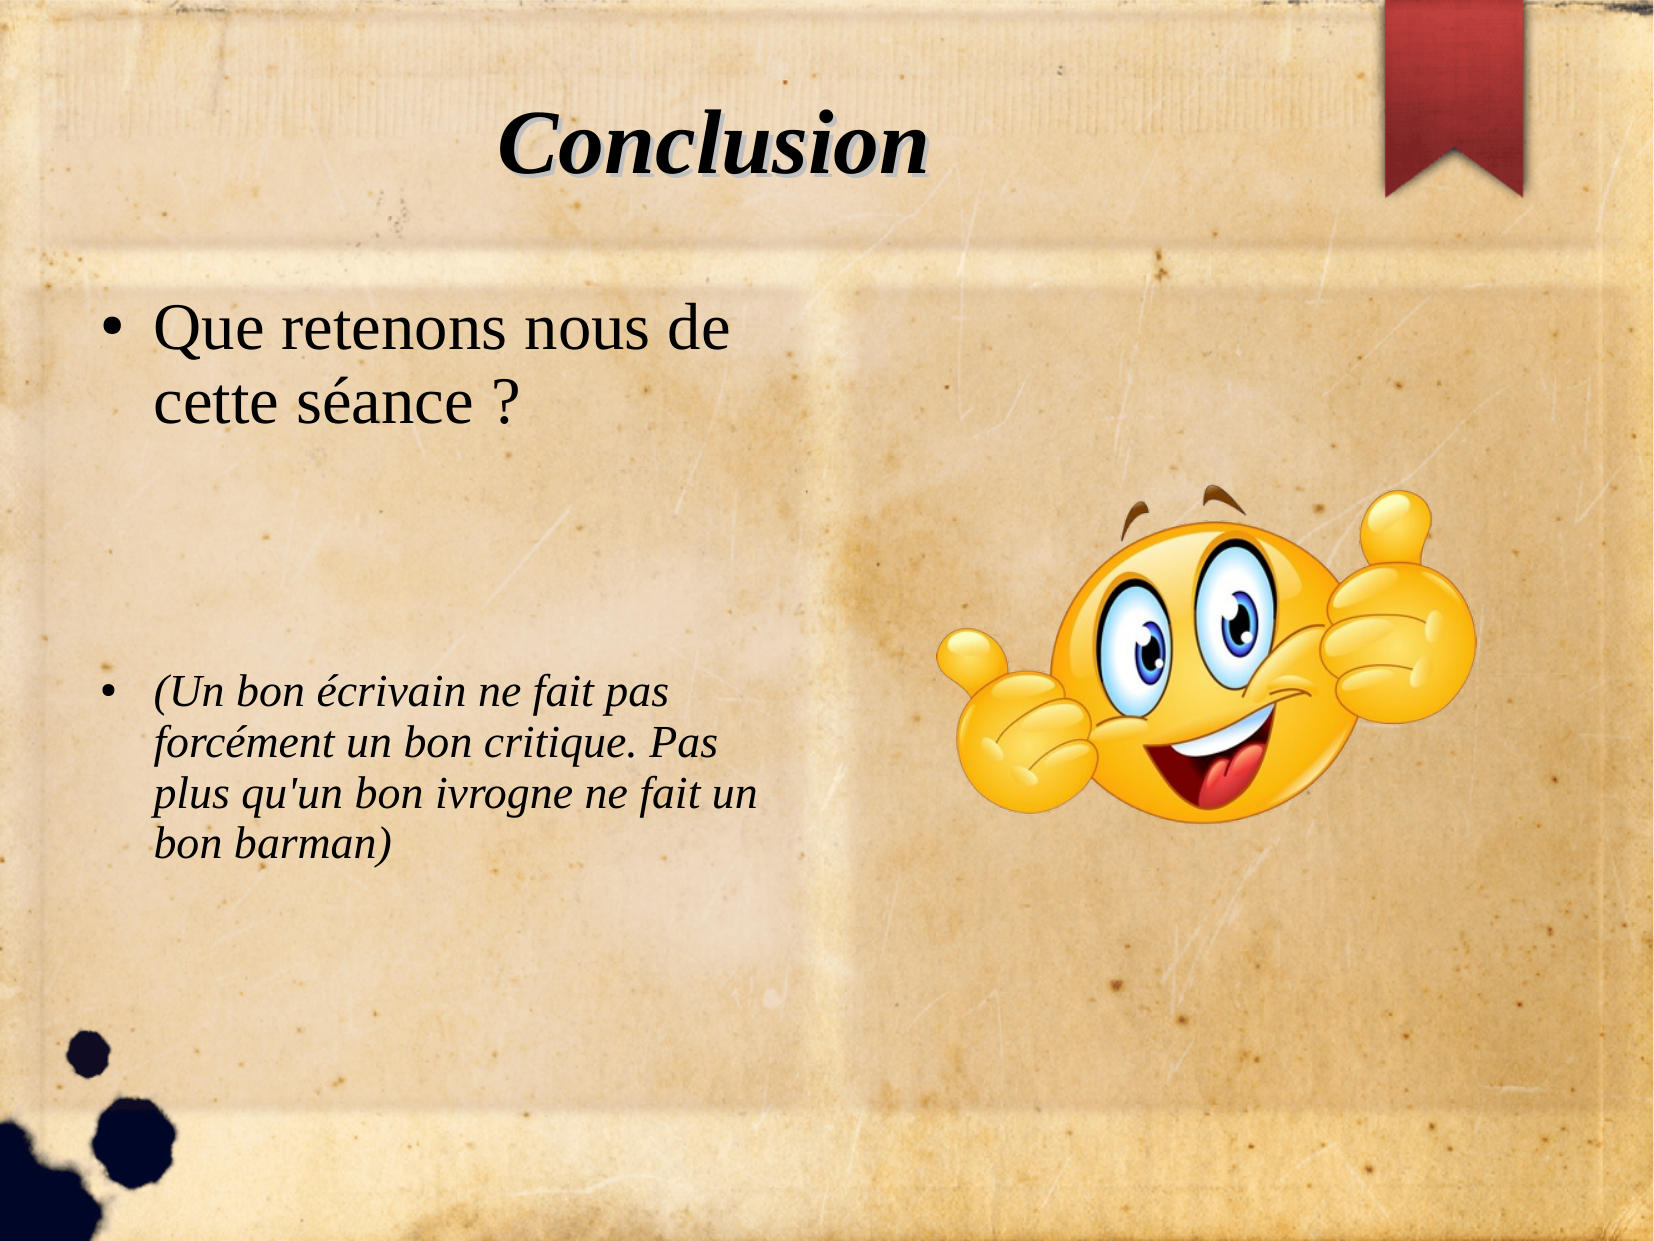

# Conclusion
Que retenons nous de cette séance ?
(Un bon écrivain ne fait pas forcément un bon critique. Pas plus qu'un bon ivrogne ne fait un bon barman)